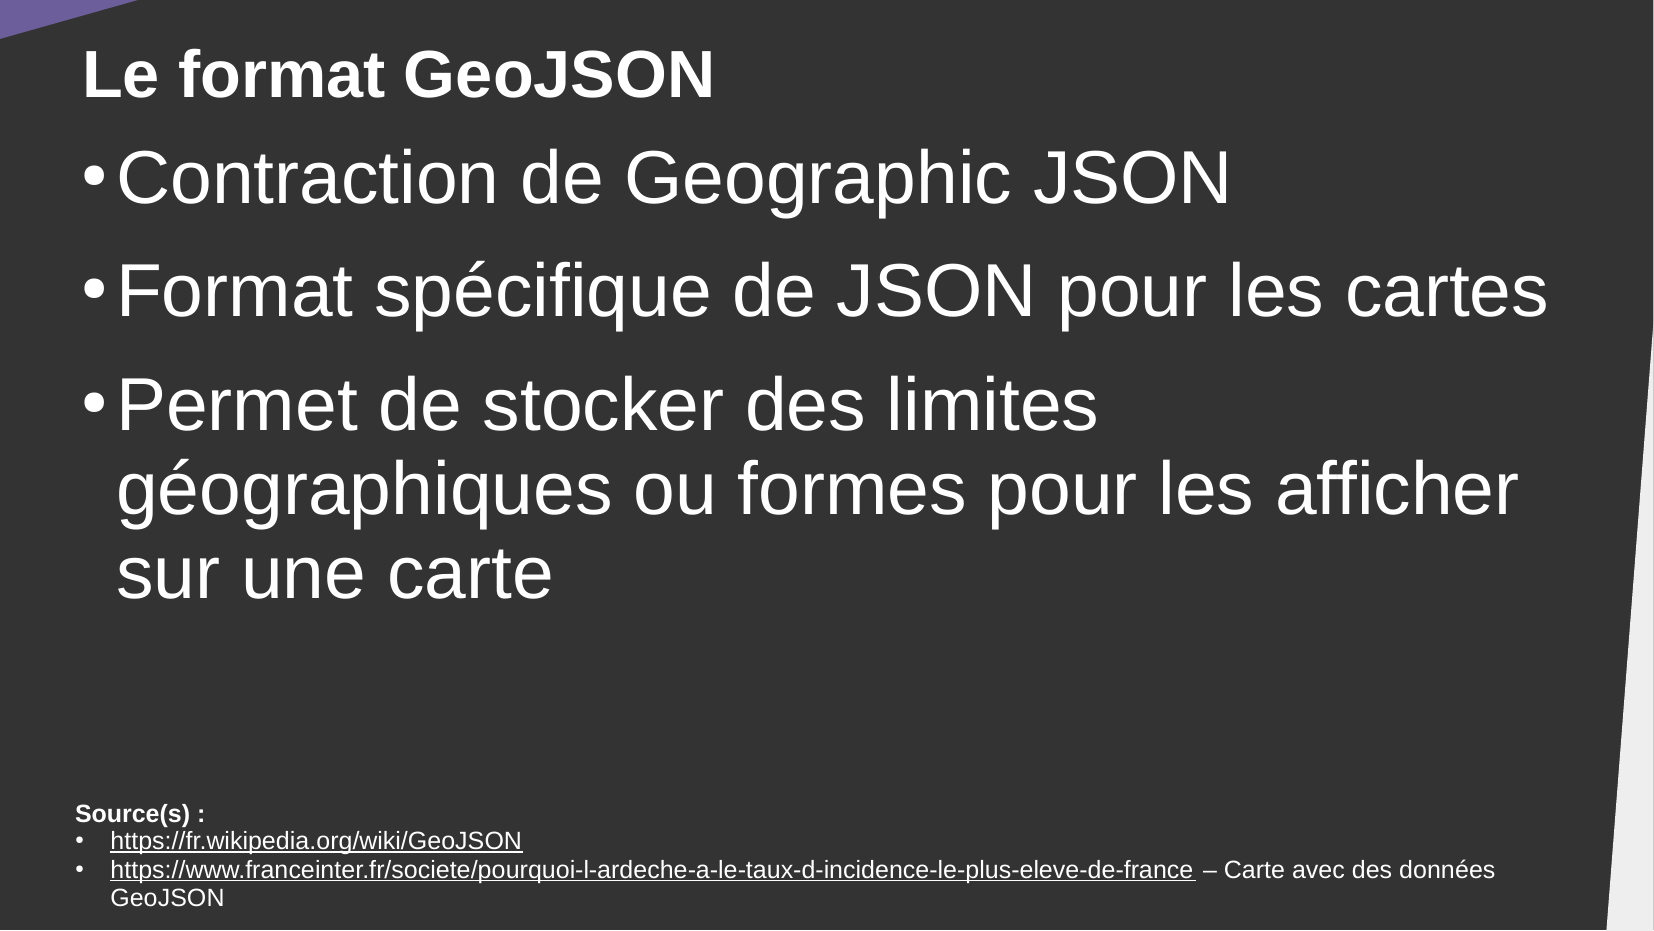

# Le format GeoJSON
Contraction de Geographic JSON
Format spécifique de JSON pour les cartes
Permet de stocker des limites géographiques ou formes pour les afficher sur une carte
Source(s) :
https://fr.wikipedia.org/wiki/GeoJSON
https://www.franceinter.fr/societe/pourquoi-l-ardeche-a-le-taux-d-incidence-le-plus-eleve-de-france – Carte avec des données GeoJSON